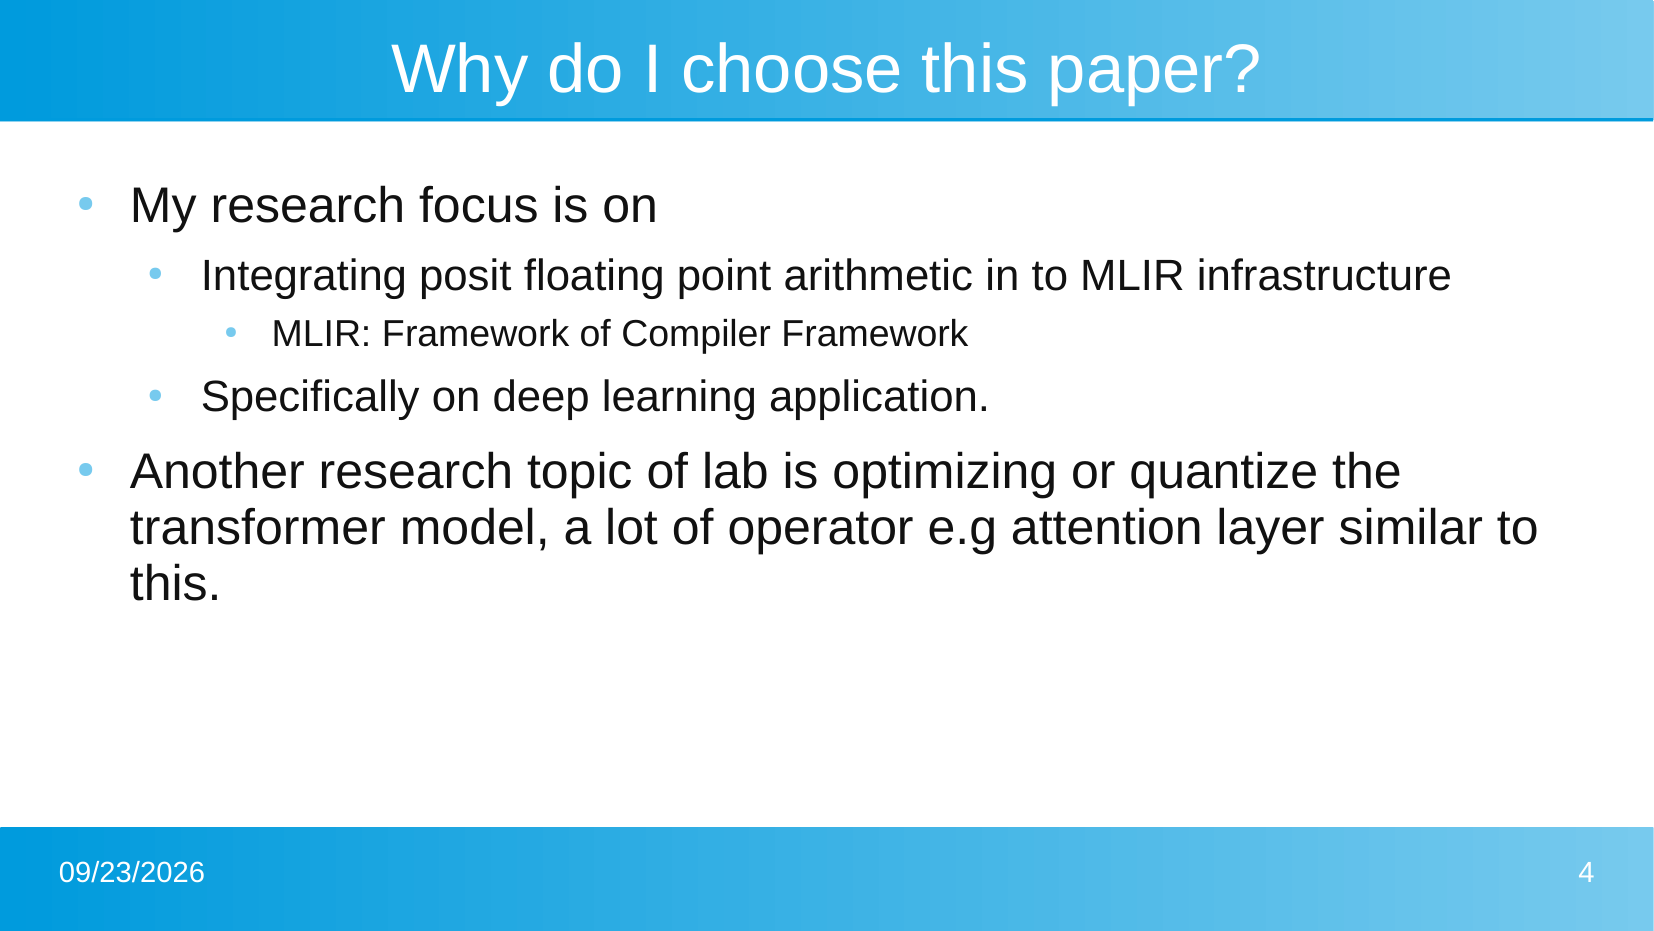

# Why do I choose this paper?
My research focus is on
Integrating posit floating point arithmetic in to MLIR infrastructure
MLIR: Framework of Compiler Framework
Specifically on deep learning application.
Another research topic of lab is optimizing or quantize the transformer model, a lot of operator e.g attention layer similar to this.
4